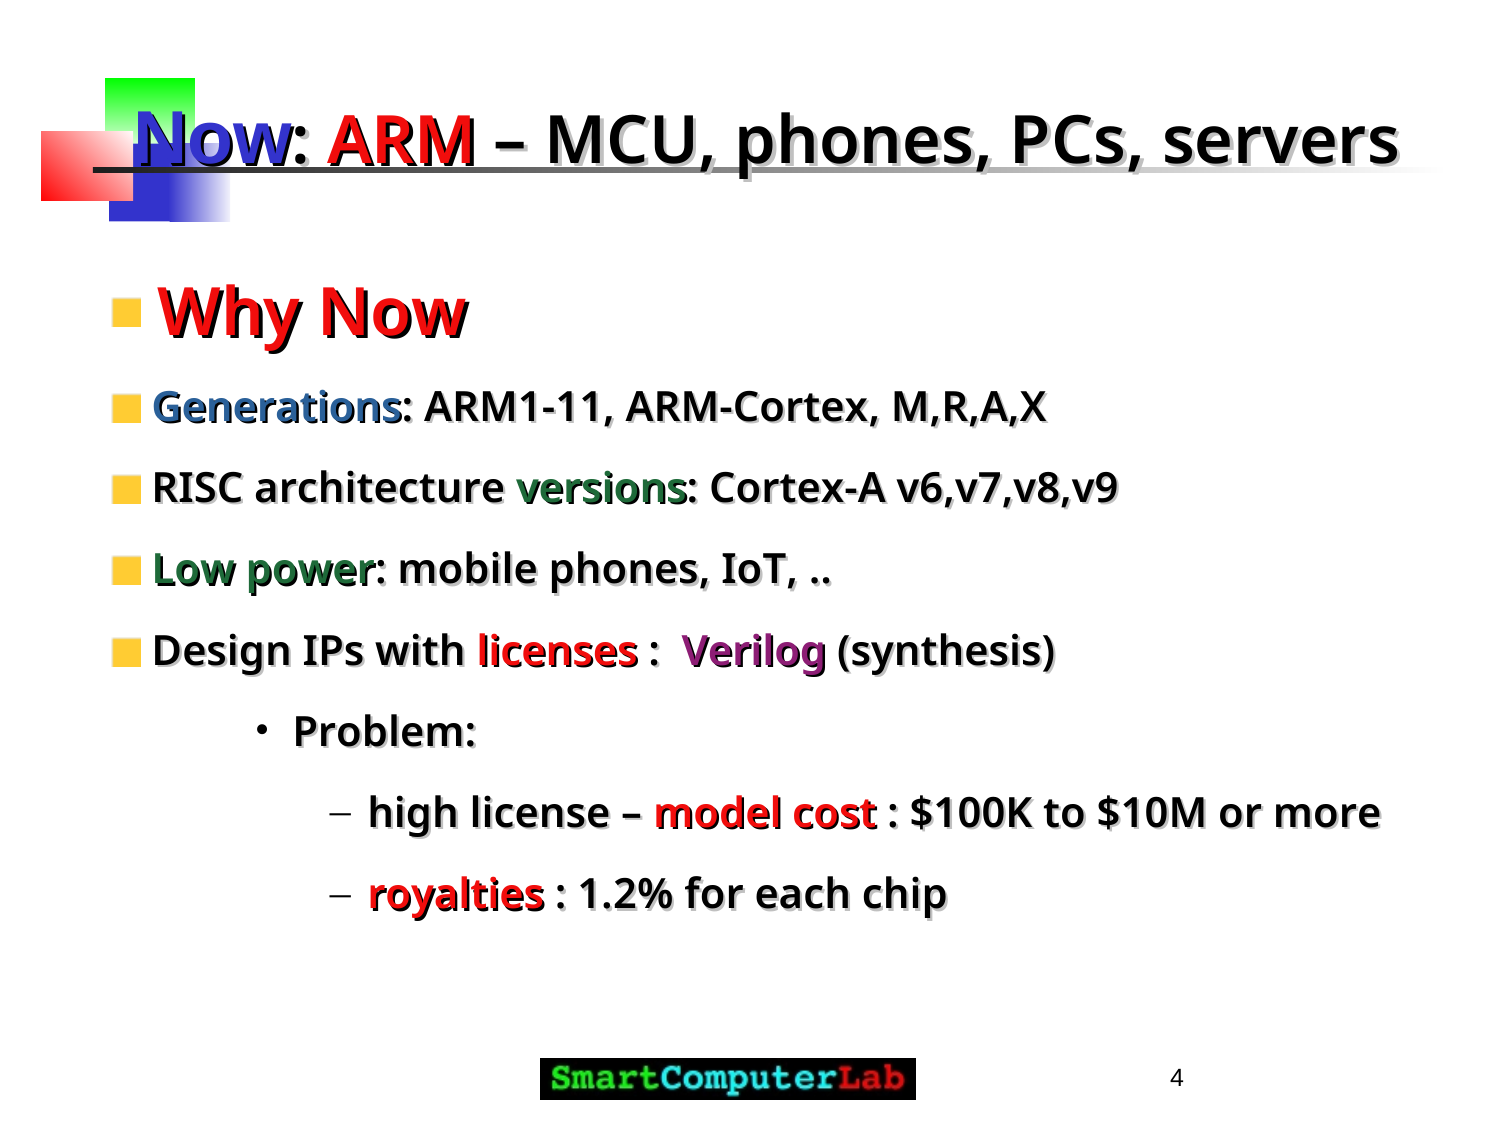

# Now: ARM – MCU, phones, PCs, servers
 Why Now
 Generations: ARM1-11, ARM-Cortex, M,R,A,X
 RISC architecture versions: Cortex-A v6,v7,v8,v9
 Low power: mobile phones, IoT, ..
 Design IPs with licenses : Verilog (synthesis)
Problem:
high license – model cost : $100K to $10M or more
royalties : 1.2% for each chip
4